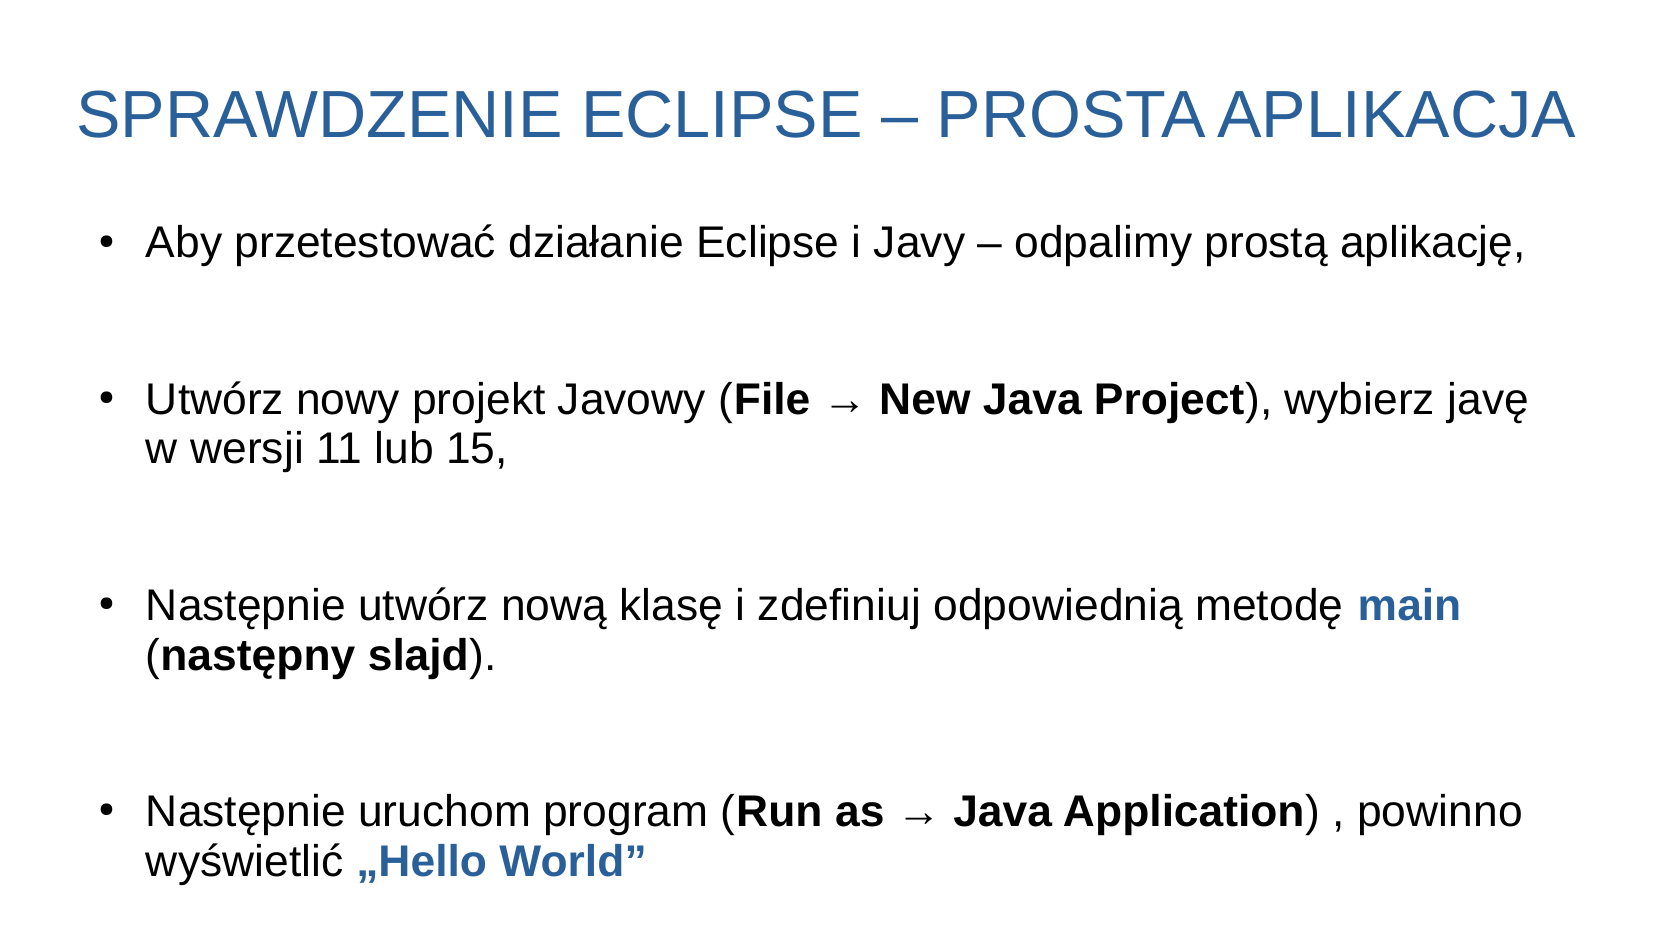

# SPRAWDZENIE ECLIPSE – PROSTA APLIKACJA
Aby przetestować działanie Eclipse i Javy – odpalimy prostą aplikację,
Utwórz nowy projekt Javowy (File → New Java Project), wybierz javę w wersji 11 lub 15,
Następnie utwórz nową klasę i zdefiniuj odpowiednią metodę main (następny slajd).
Następnie uruchom program (Run as → Java Application) , powinno wyświetlić „Hello World”